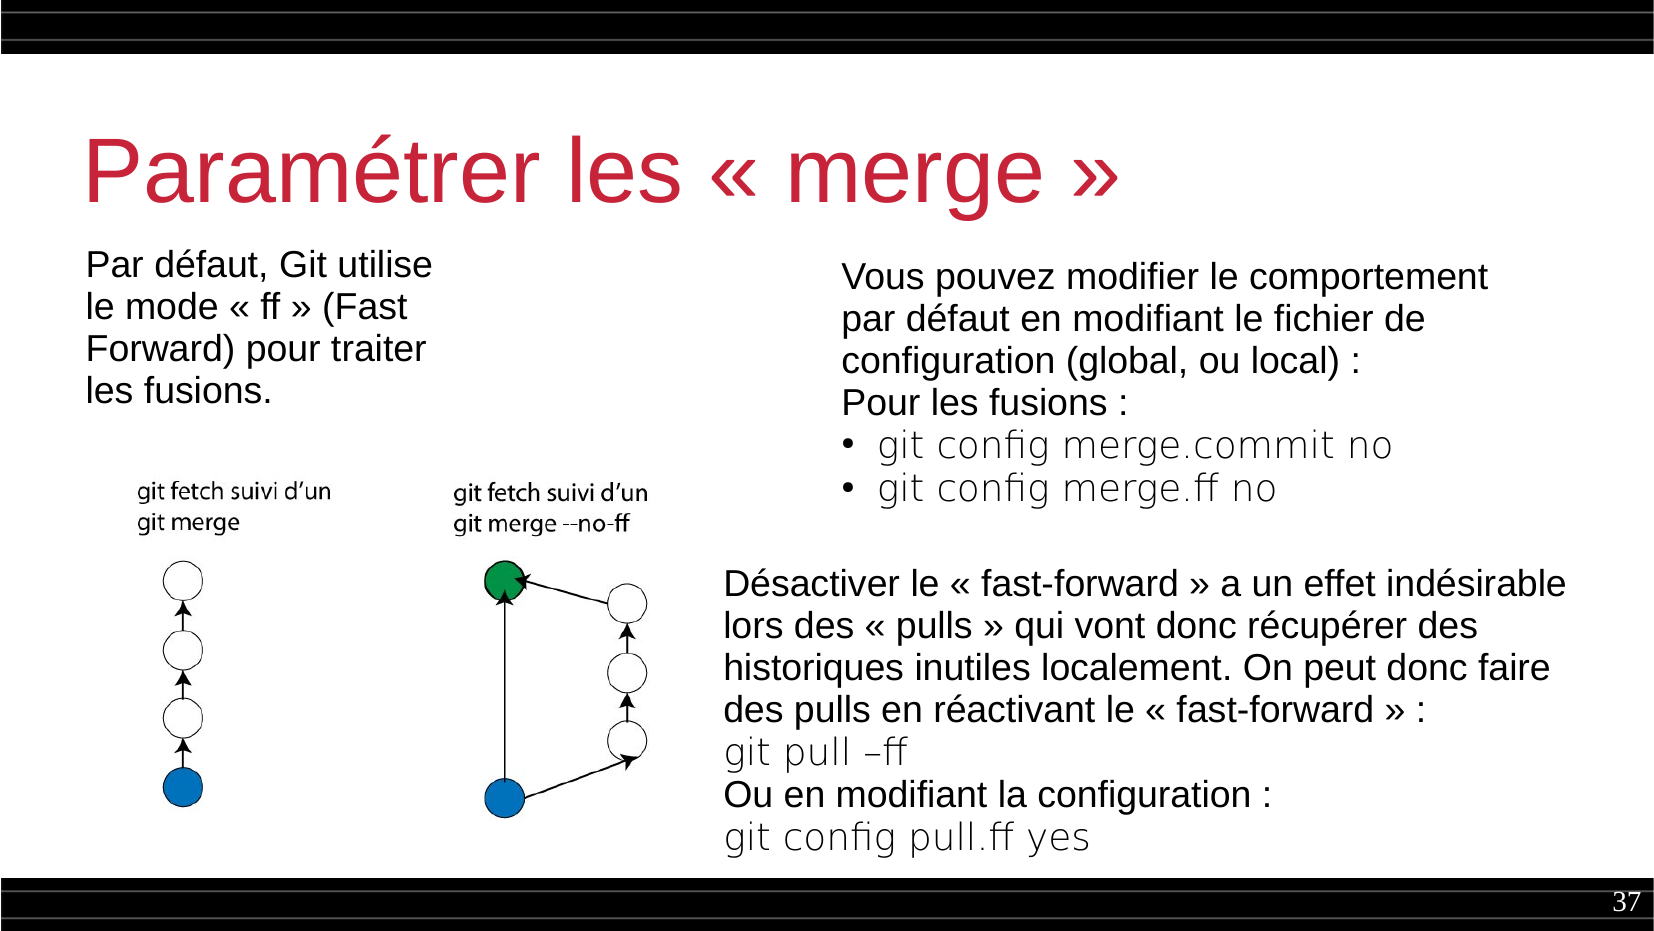

# Paramétrer les « merge »
Par défaut, Git utilise le mode « ff » (Fast Forward) pour traiter les fusions.
Vous pouvez modifier le comportement par défaut en modifiant le fichier de configuration (global, ou local) :
Pour les fusions :
git config merge.commit no
git config merge.ff no
Désactiver le « fast-forward » a un effet indésirable lors des « pulls » qui vont donc récupérer des historiques inutiles localement. On peut donc faire des pulls en réactivant le « fast-forward » :
git pull –ff
Ou en modifiant la configuration :
git config pull.ff yes